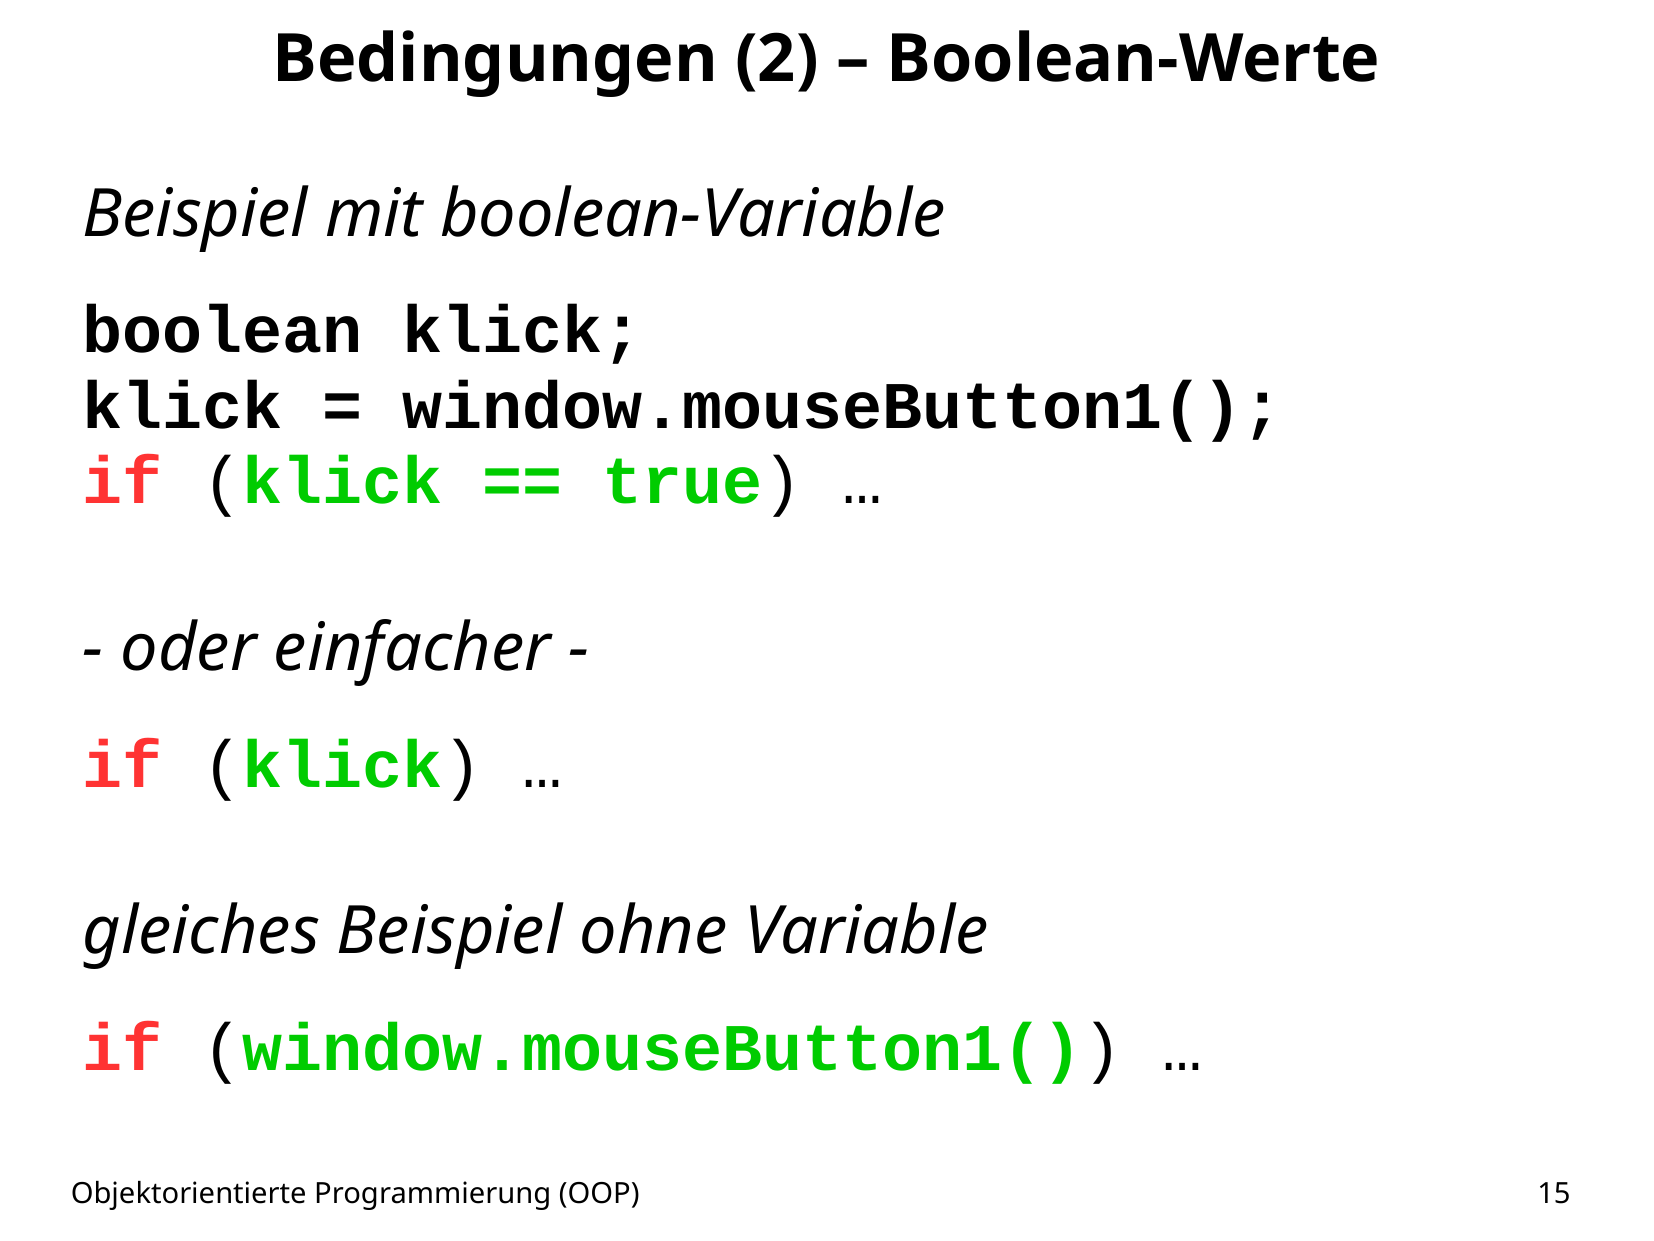

# Bedingungen (2) – Boolean-Werte
Beispiel mit boolean-Variable
boolean klick;
klick = window.mouseButton1();
if (klick == true) …
- oder einfacher -
if (klick) …
gleiches Beispiel ohne Variable
if (window.mouseButton1()) …
Objektorientierte Programmierung (OOP)
15